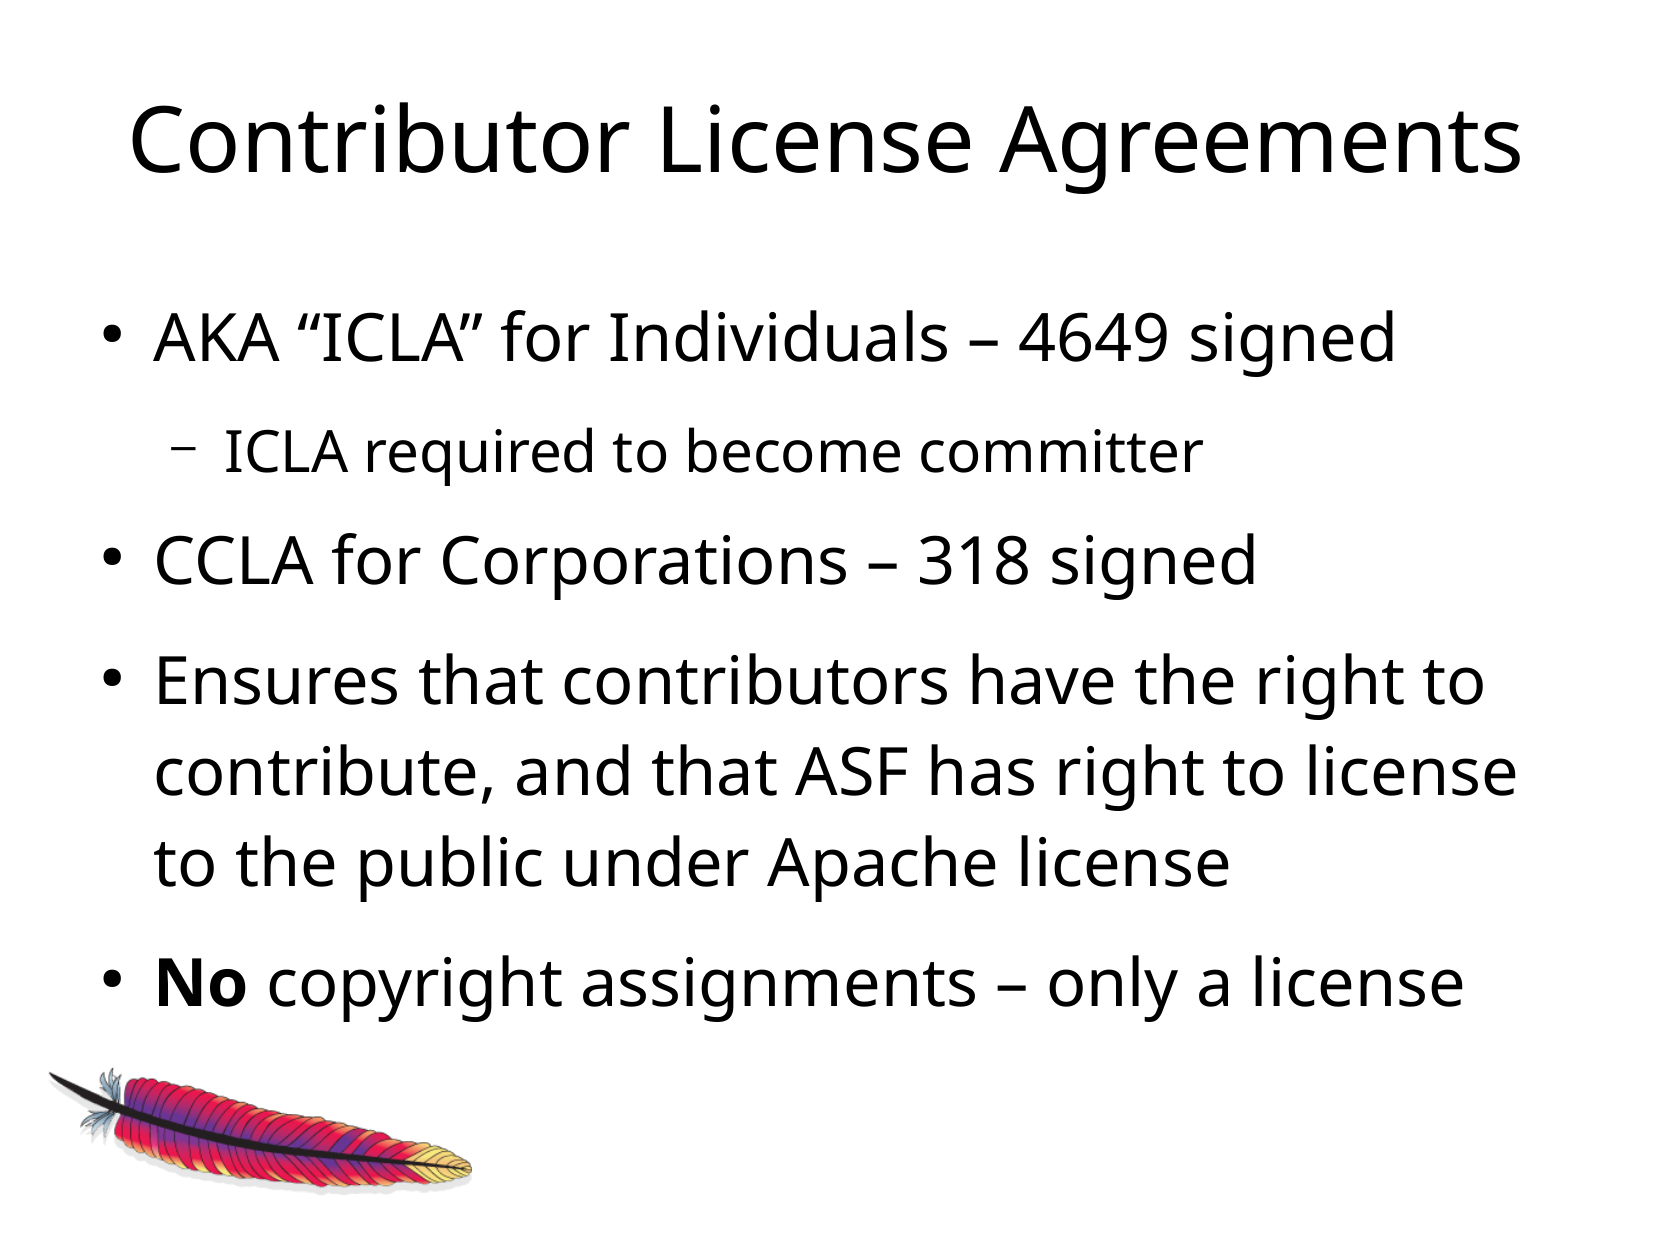

# Contributor License Agreements
AKA “ICLA” for Individuals – 4649 signed
ICLA required to become committer
CCLA for Corporations – 318 signed
Ensures that contributors have the right to contribute, and that ASF has right to license to the public under Apache license
No copyright assignments – only a license